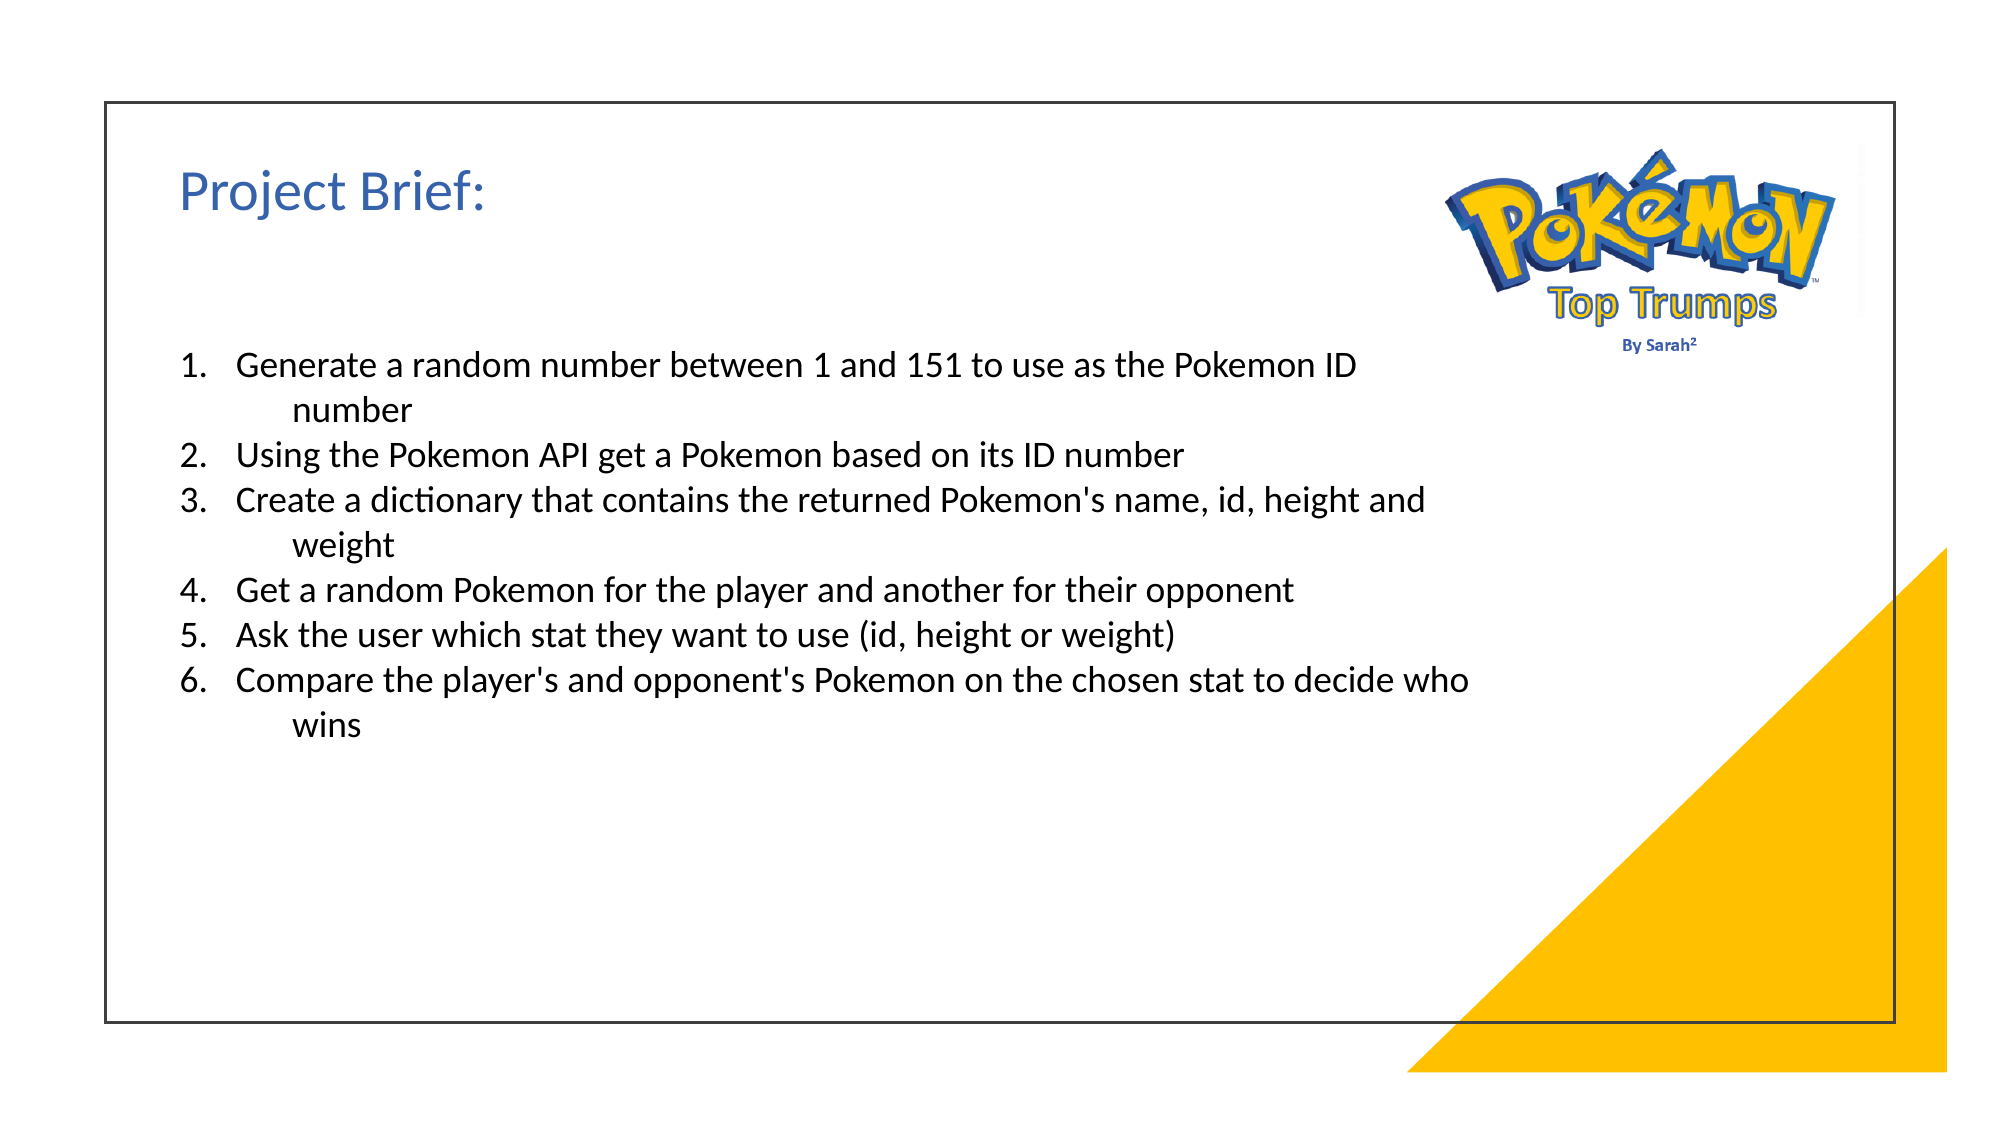

Project Brief:
Generate a random number between 1 and 151 to use as the Pokemon ID number
Using the Pokemon API get a Pokemon based on its ID number
Create a dictionary that contains the returned Pokemon's name, id, height and weight
Get a random Pokemon for the player and another for their opponent
Ask the user which stat they want to use (id, height or weight)
Compare the player's and opponent's Pokemon on the chosen stat to decide who wins